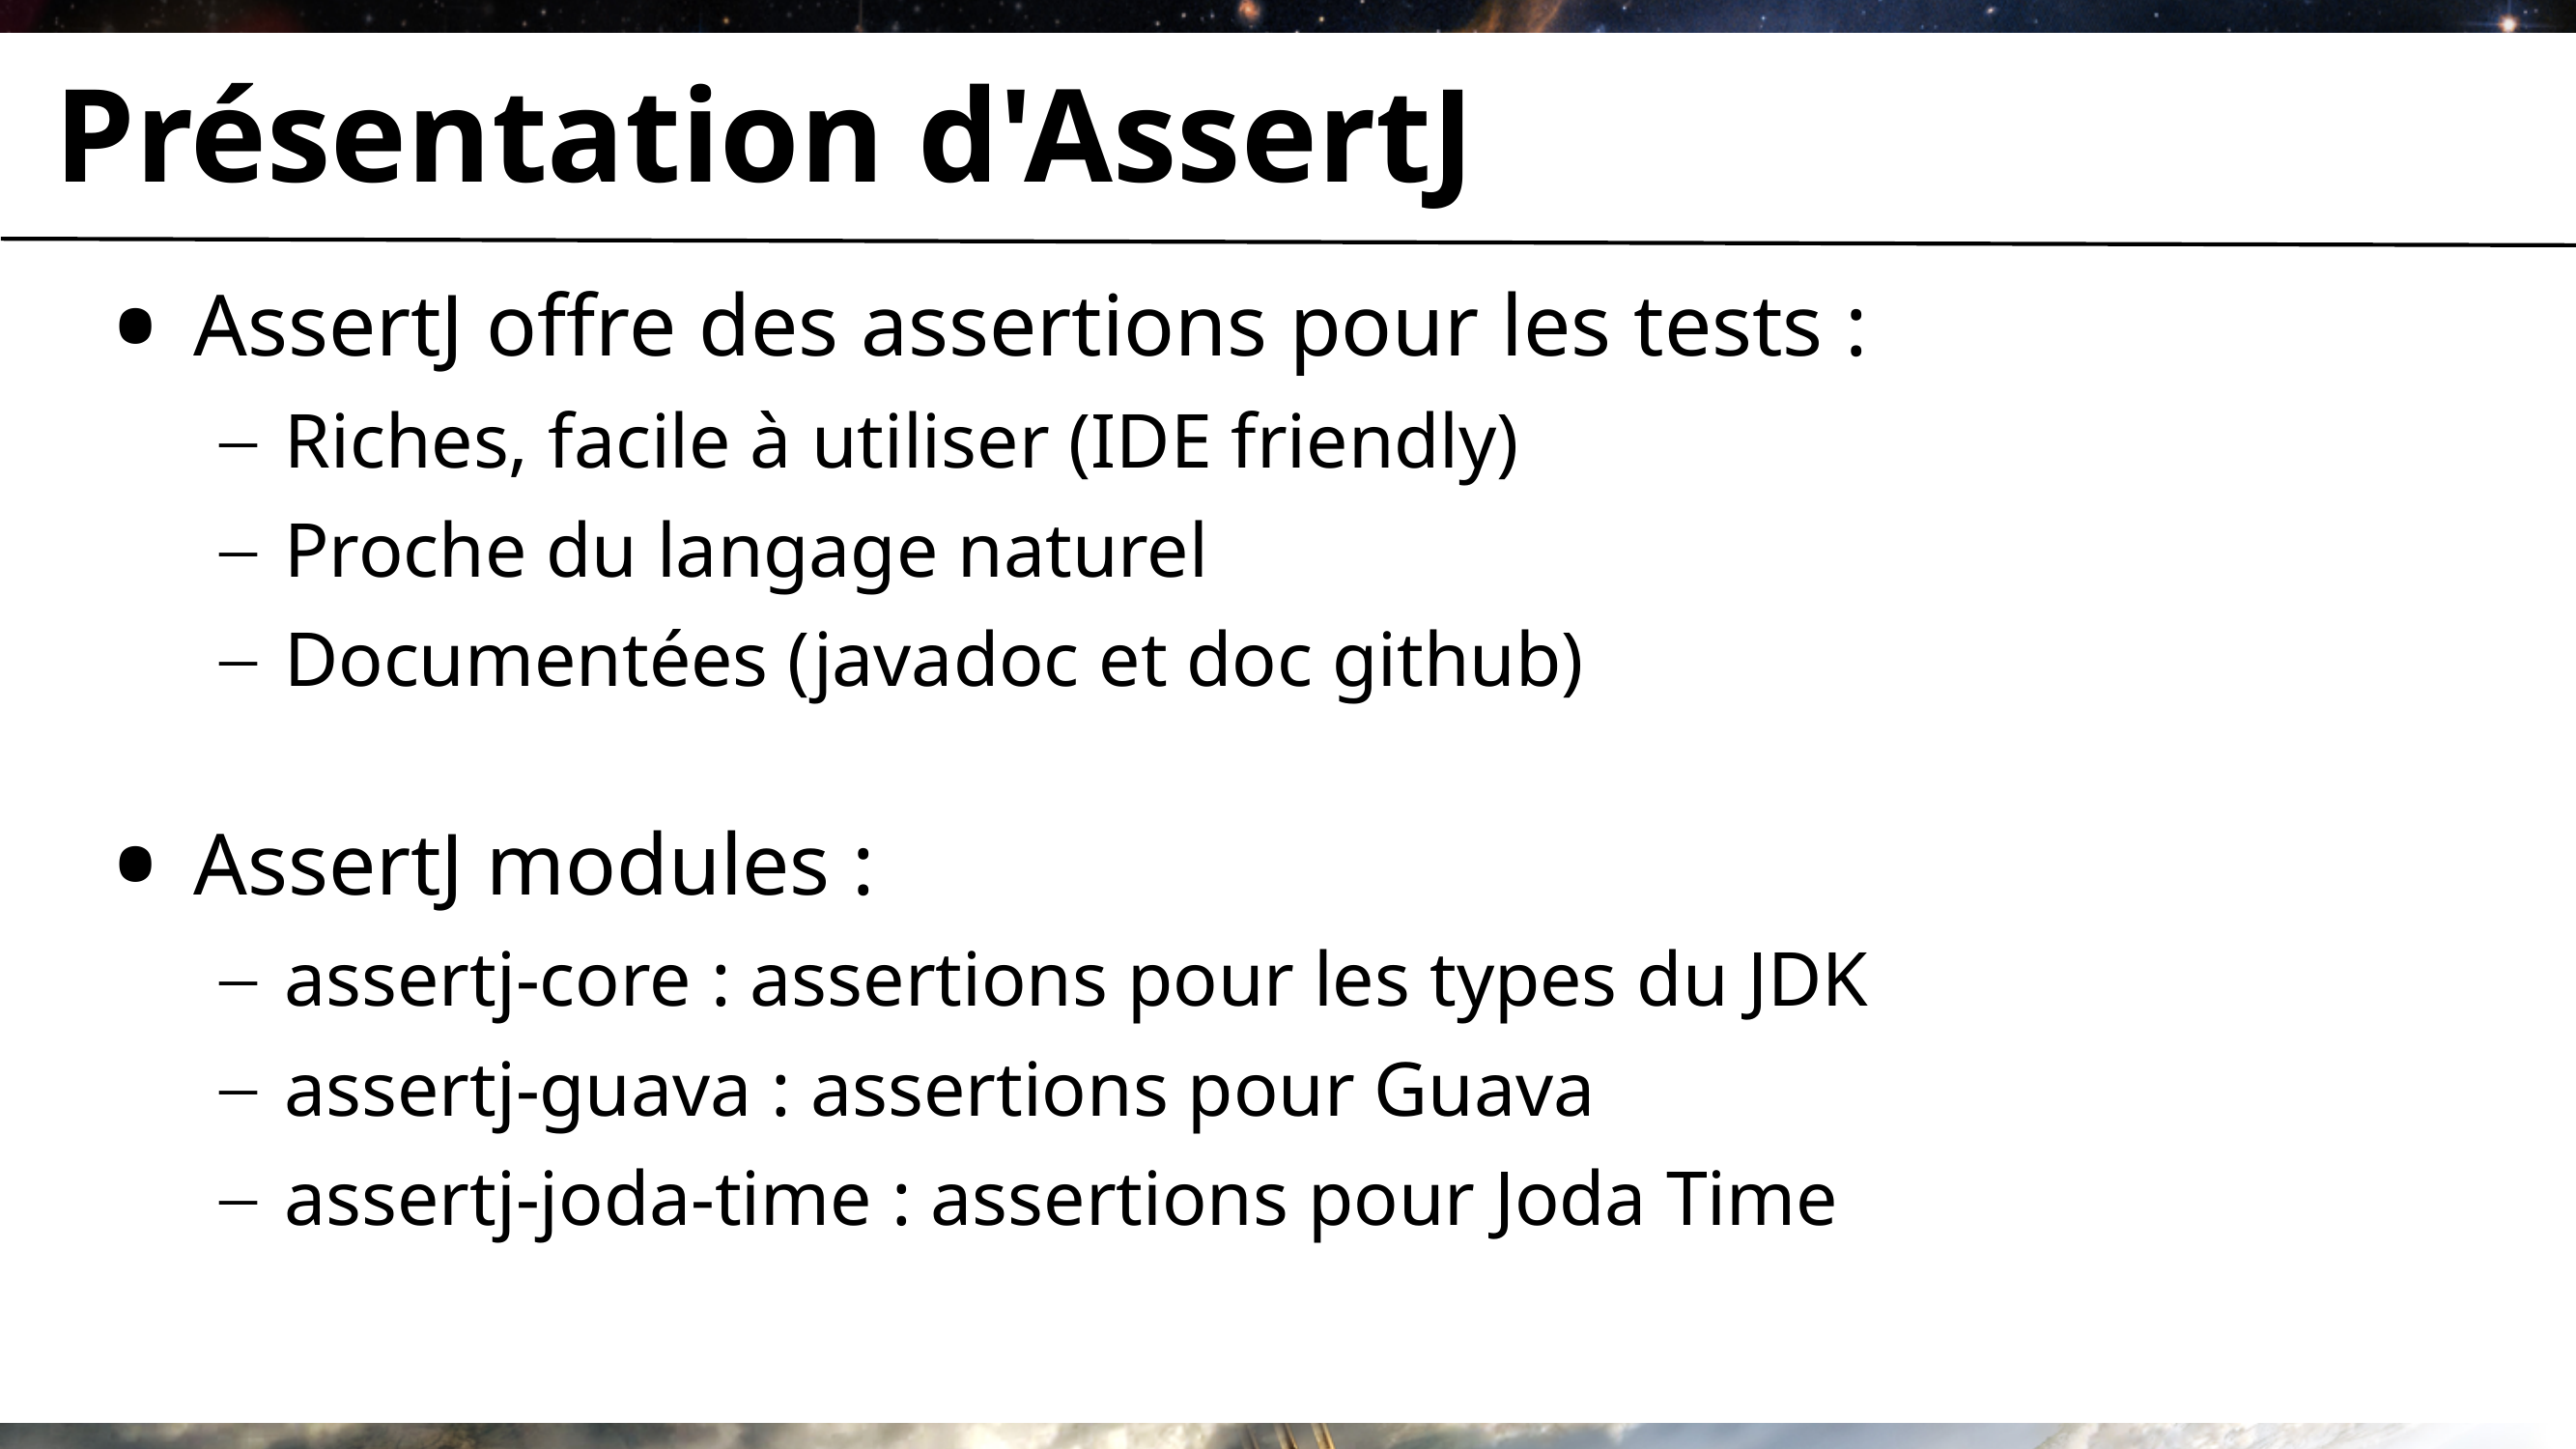

# Présentation d'AssertJ
AssertJ offre des assertions pour les tests :
 Riches, facile à utiliser (IDE friendly)
 Proche du langage naturel
 Documentées (javadoc et doc github)
AssertJ modules :
 assertj-core : assertions pour les types du JDK
 assertj-guava : assertions pour Guava
 assertj-joda-time : assertions pour Joda Time